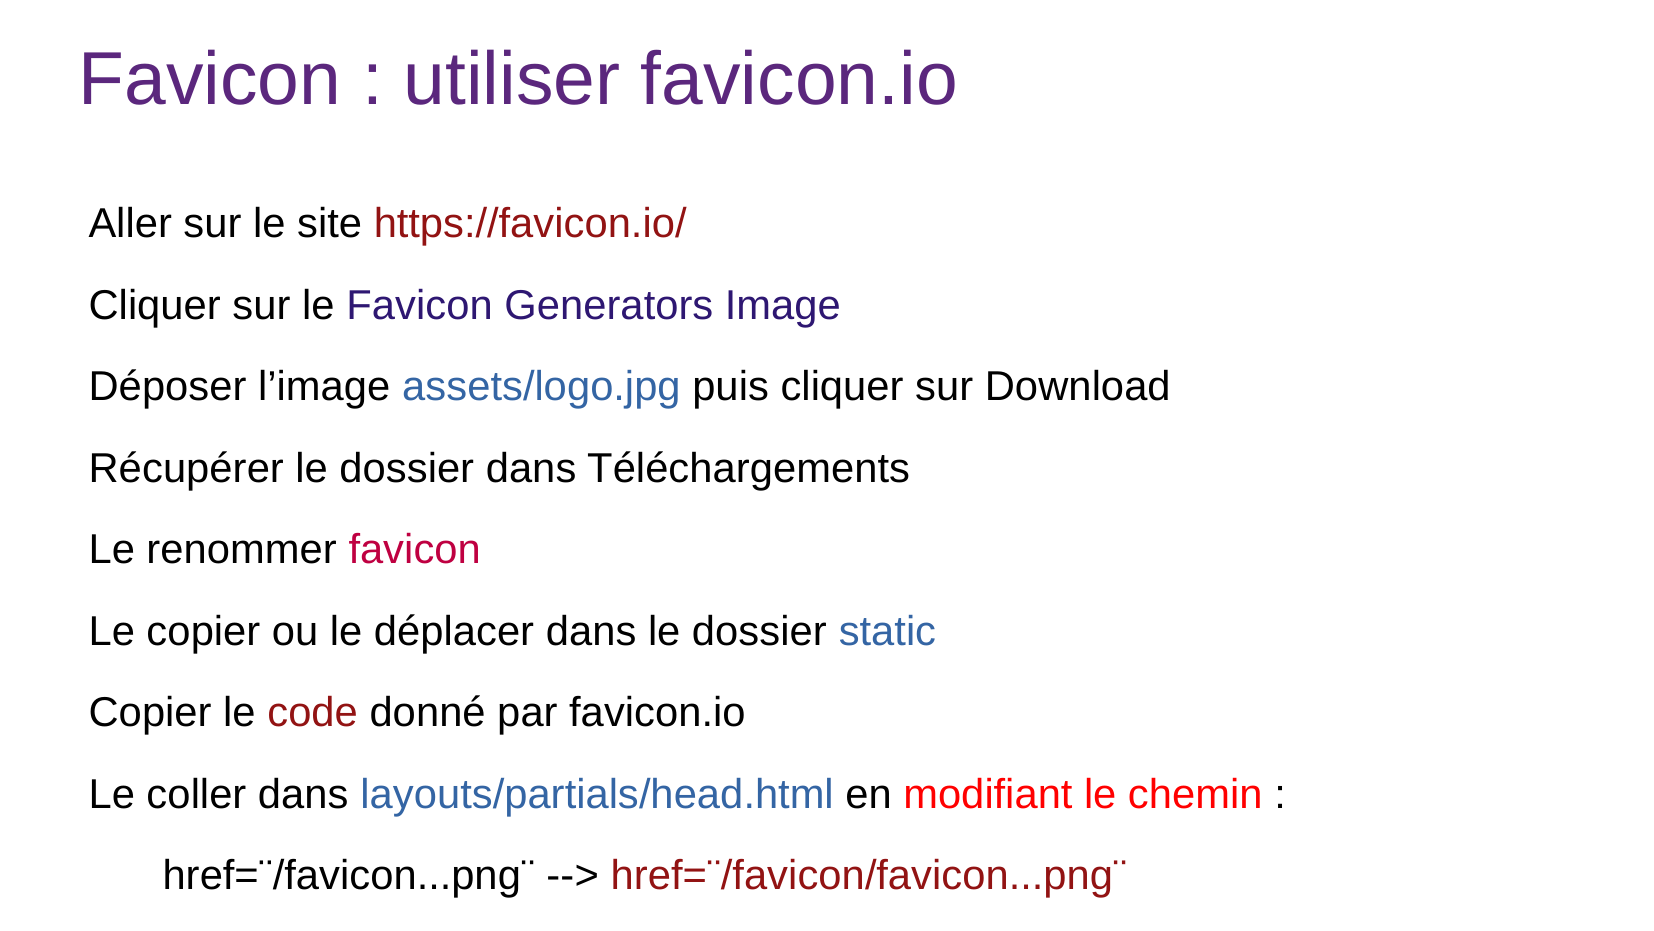

# Favicon : utiliser favicon.io
Aller sur le site https://favicon.io/
Cliquer sur le Favicon Generators Image
Déposer l’image assets/logo.jpg puis cliquer sur Download
Récupérer le dossier dans Téléchargements
Le renommer favicon
Le copier ou le déplacer dans le dossier static
Copier le code donné par favicon.io
Le coller dans layouts/partials/head.html en modifiant le chemin :
	href=¨/favicon...png¨ --> href=¨/favicon/favicon...png¨